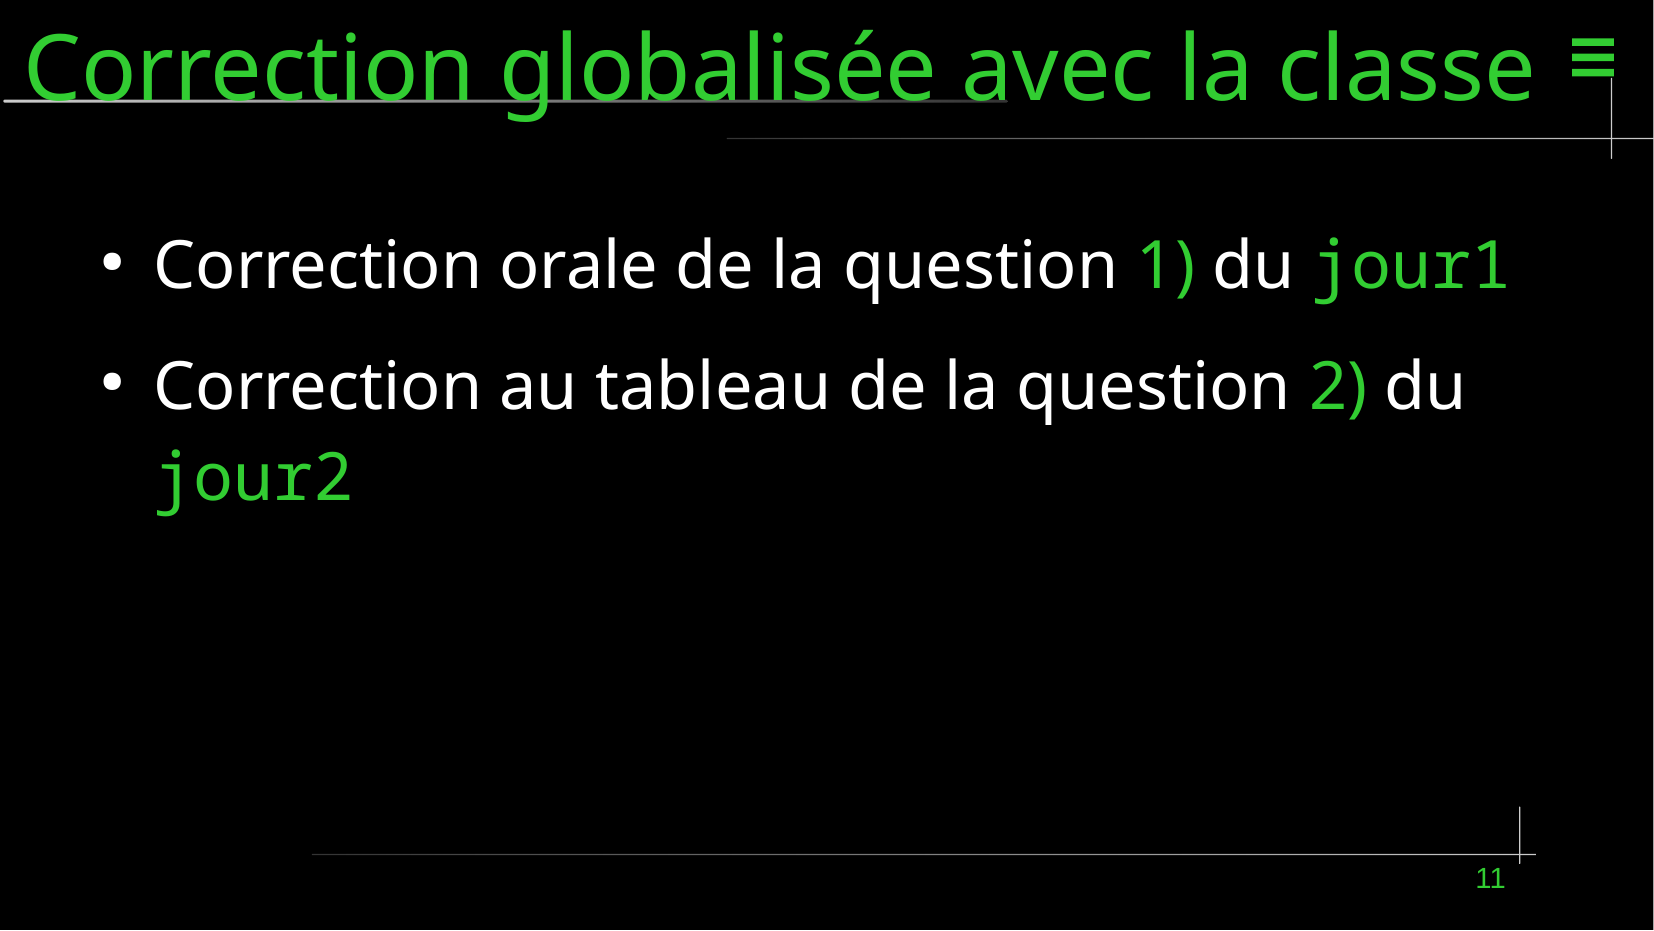

# Correction globalisée avec la classe
Correction orale de la question 1) du jour1
Correction au tableau de la question 2) du jour2
11